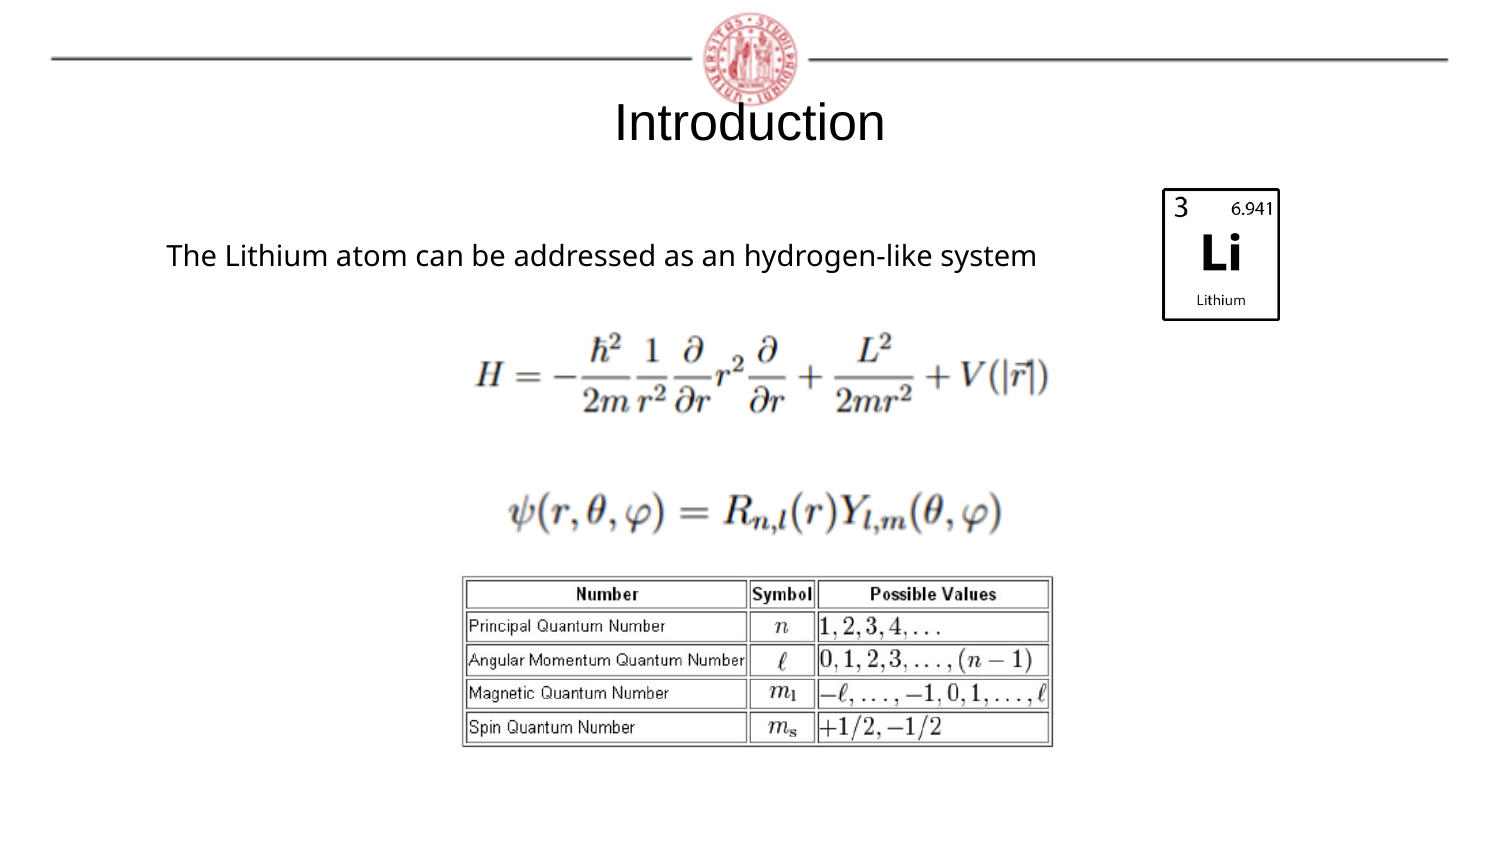

# Introduction
The Lithium atom can be addressed as an hydrogen-like system